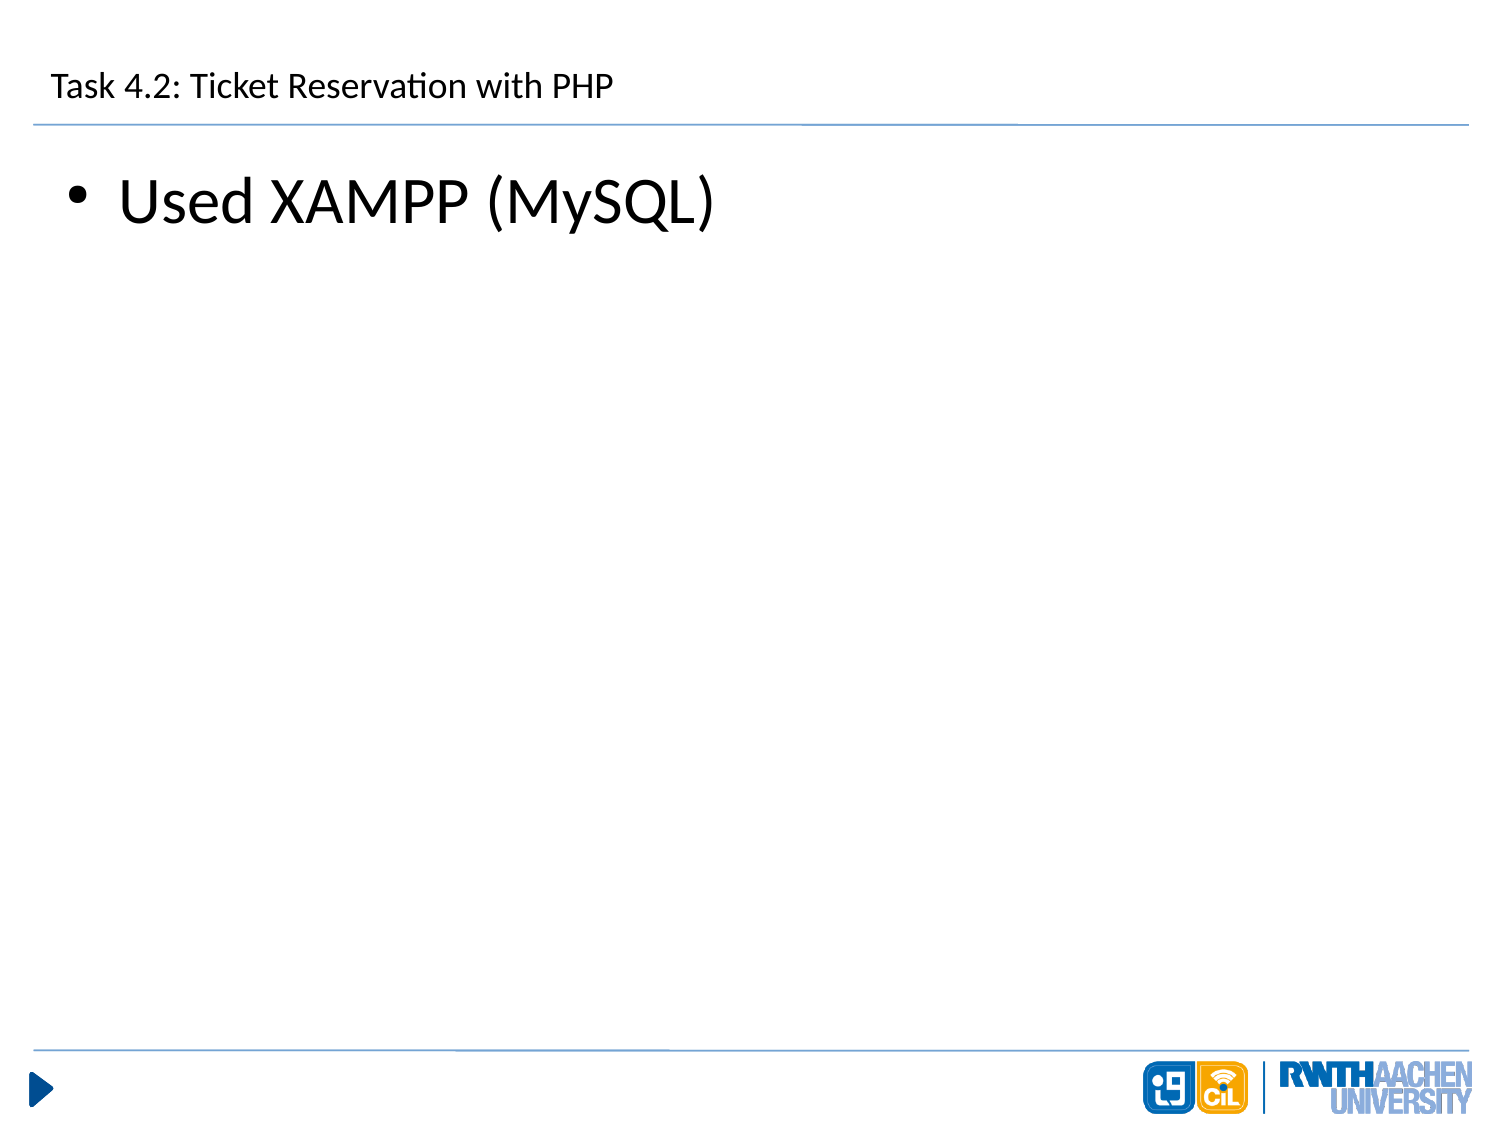

# Task 4.2: Ticket Reservation with PHP
Used XAMPP (MySQL)